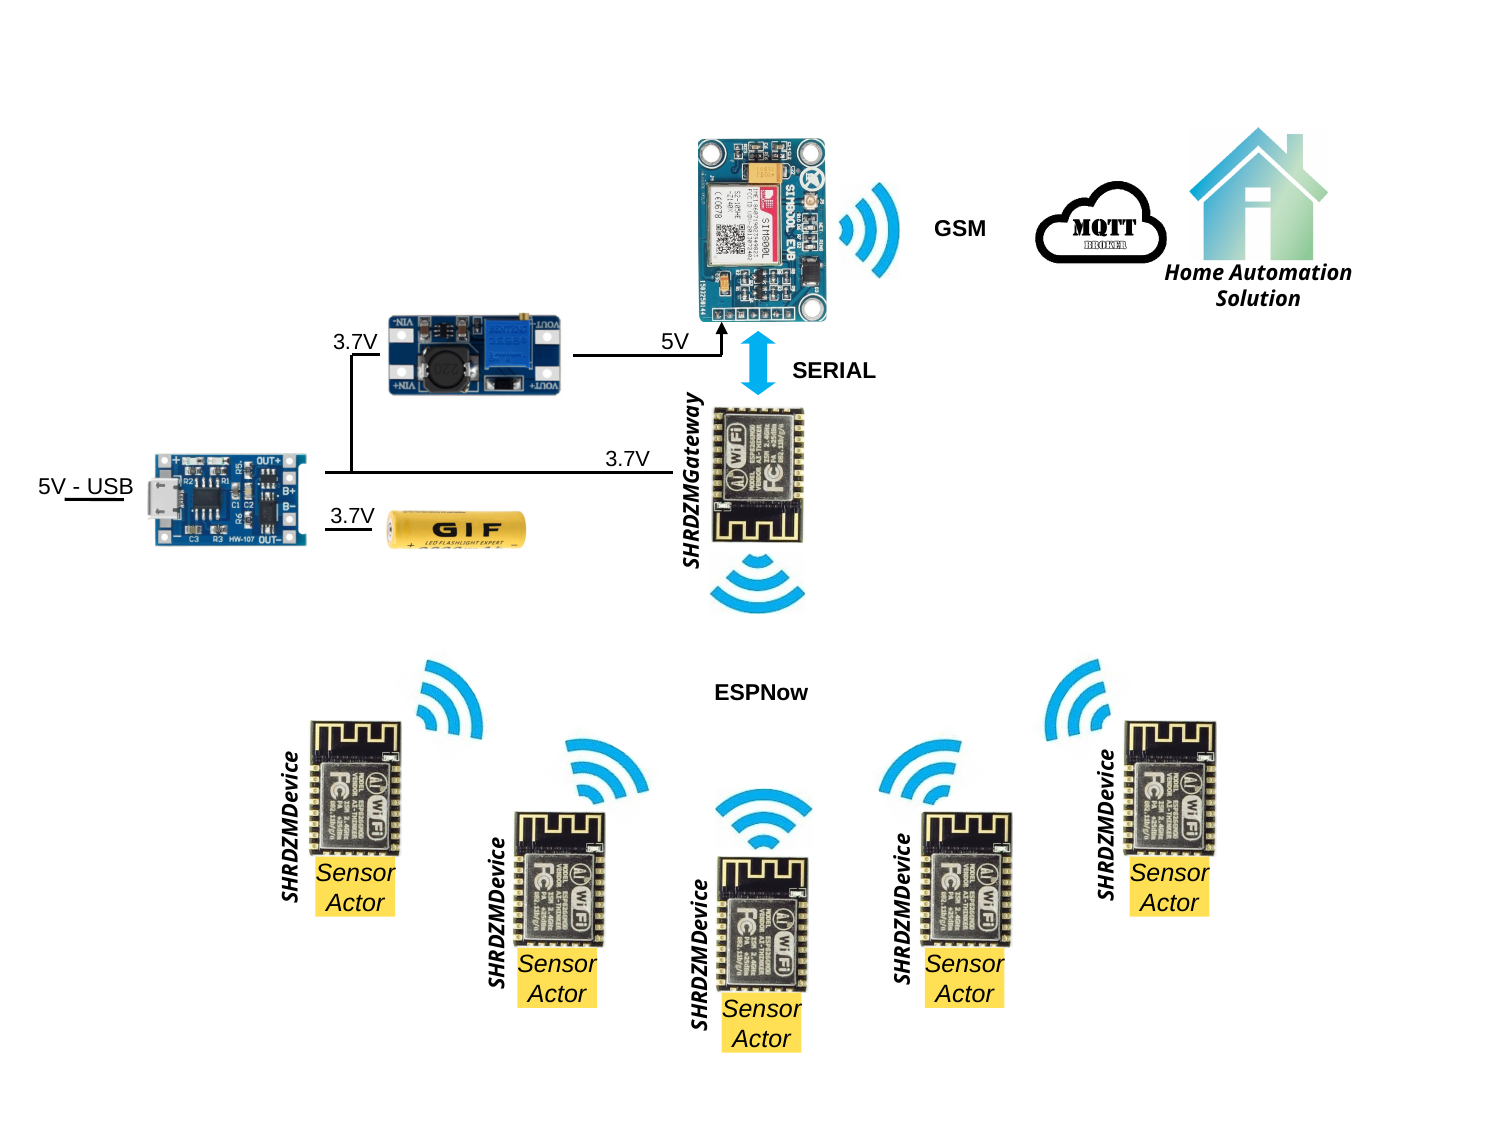

GSM
Home Automation
Solution
5V
3.7V
SERIAL
3.7V
SHRDZMGateway
5V - USB
3.7V
ESPNow
SHRDZMDevice
SHRDZMDevice
Sensor
Actor
Sensor
Actor
SHRDZMDevice
SHRDZMDevice
SHRDZMDevice
Sensor
Actor
Sensor
Actor
Sensor
Actor